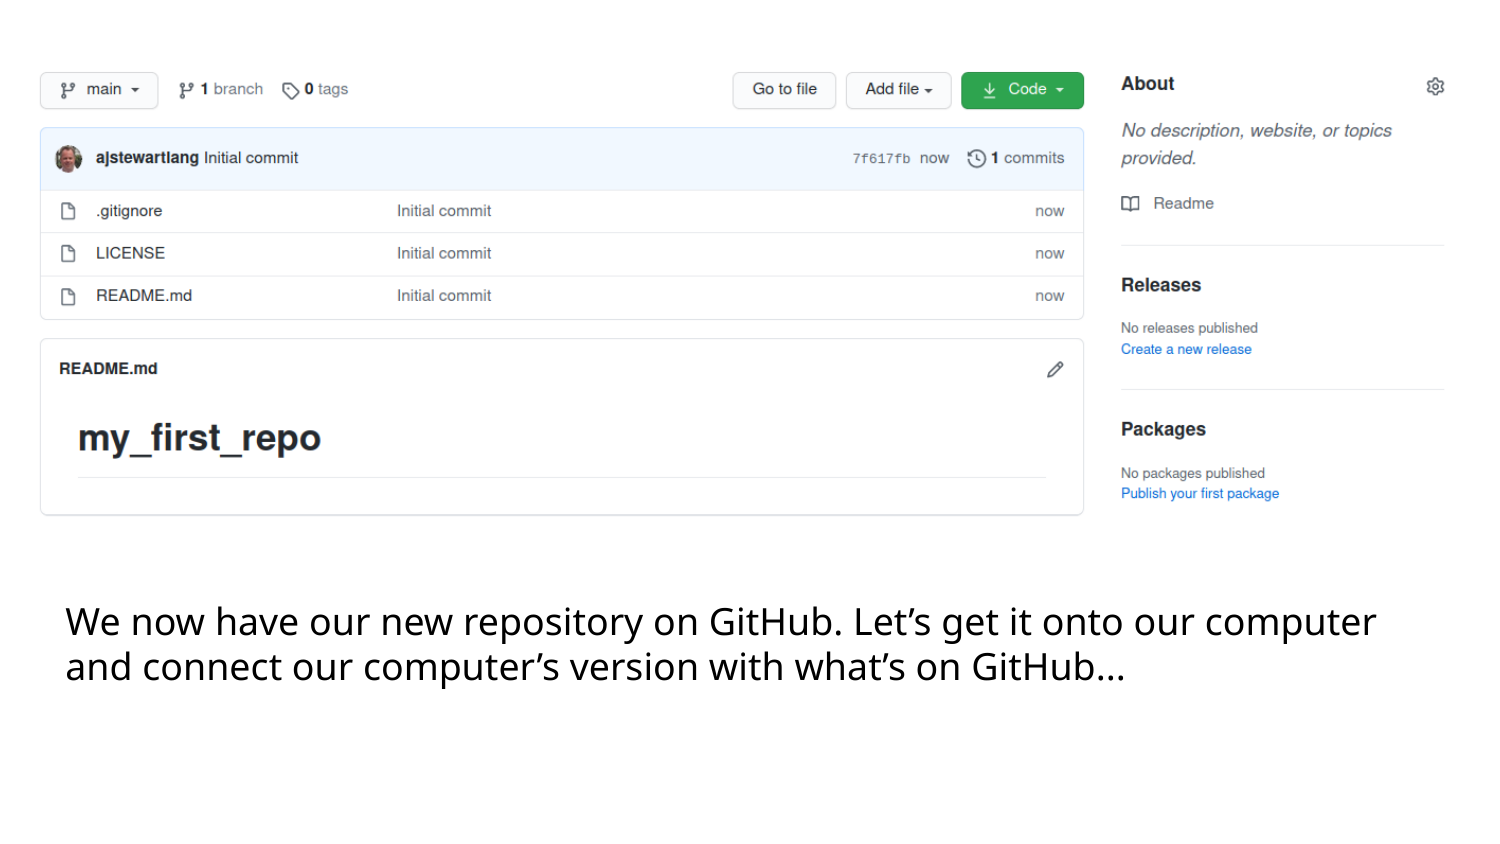

We now have our new repository on GitHub. Let’s get it onto our computer and connect our computer’s version with what’s on GitHub...